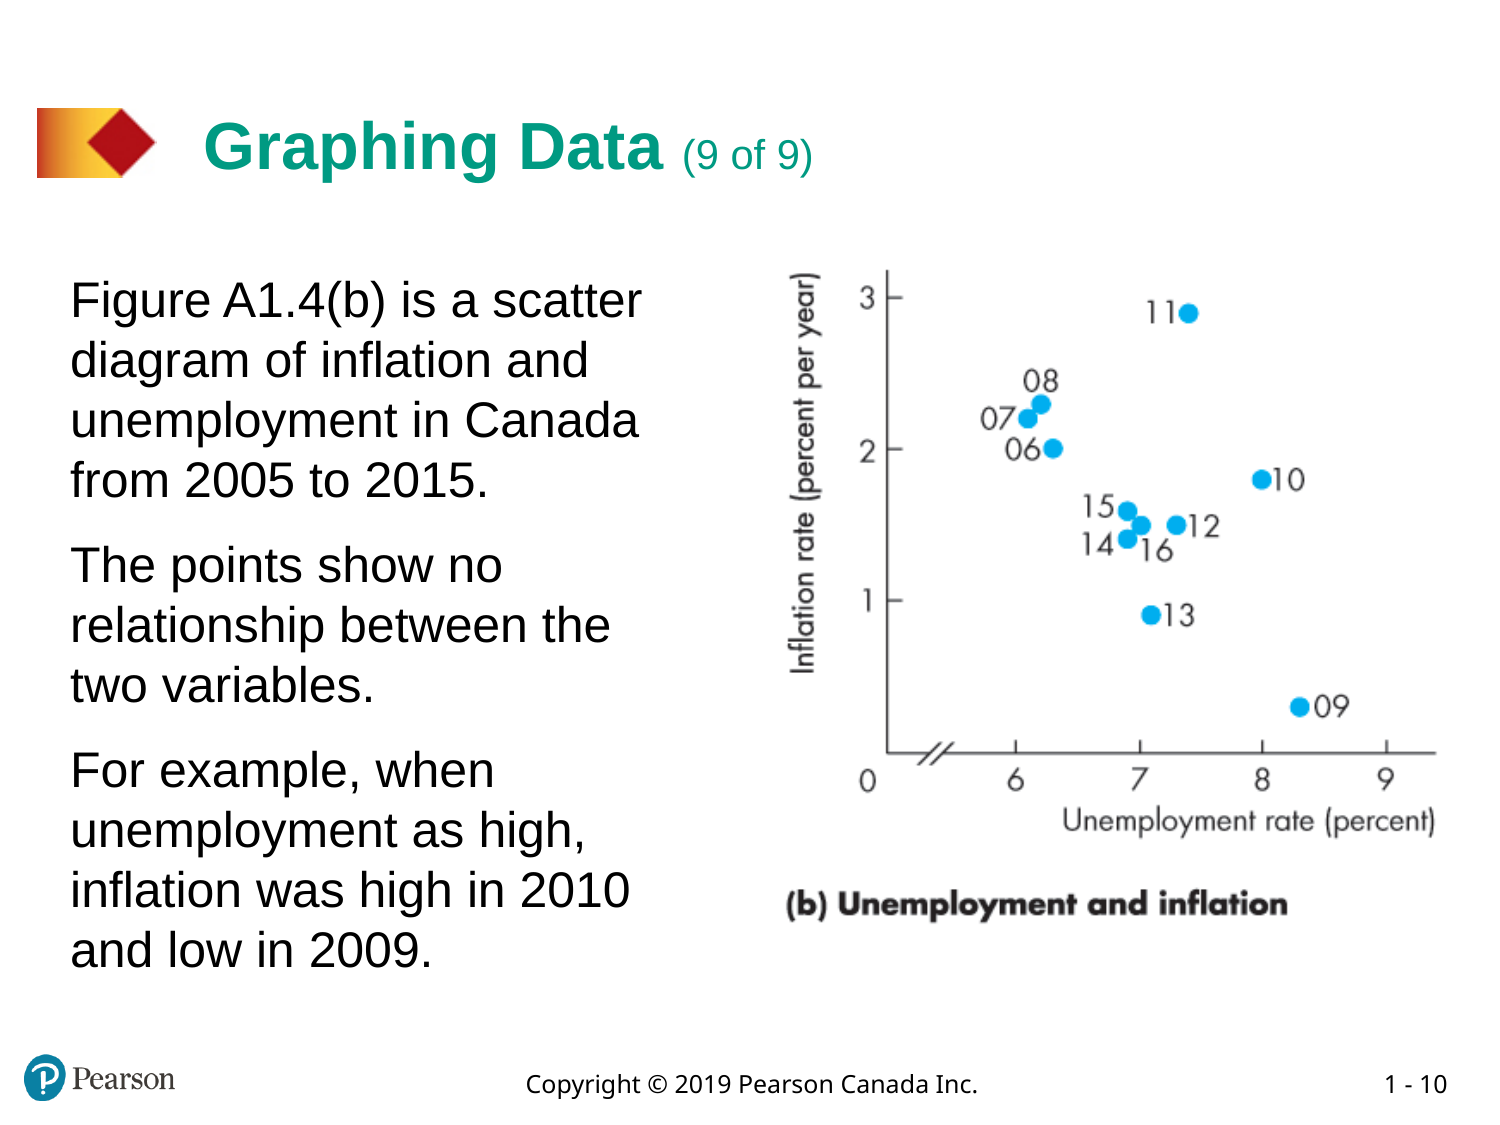

# Graphing Data (9 of 9)
Figure A1.4(b) is a scatter diagram of inflation and unemployment in Canada from 2005 to 2015.
The points show no relationship between the two variables.
For example, when unemployment as high, inflation was high in 2010 and low in 2009.